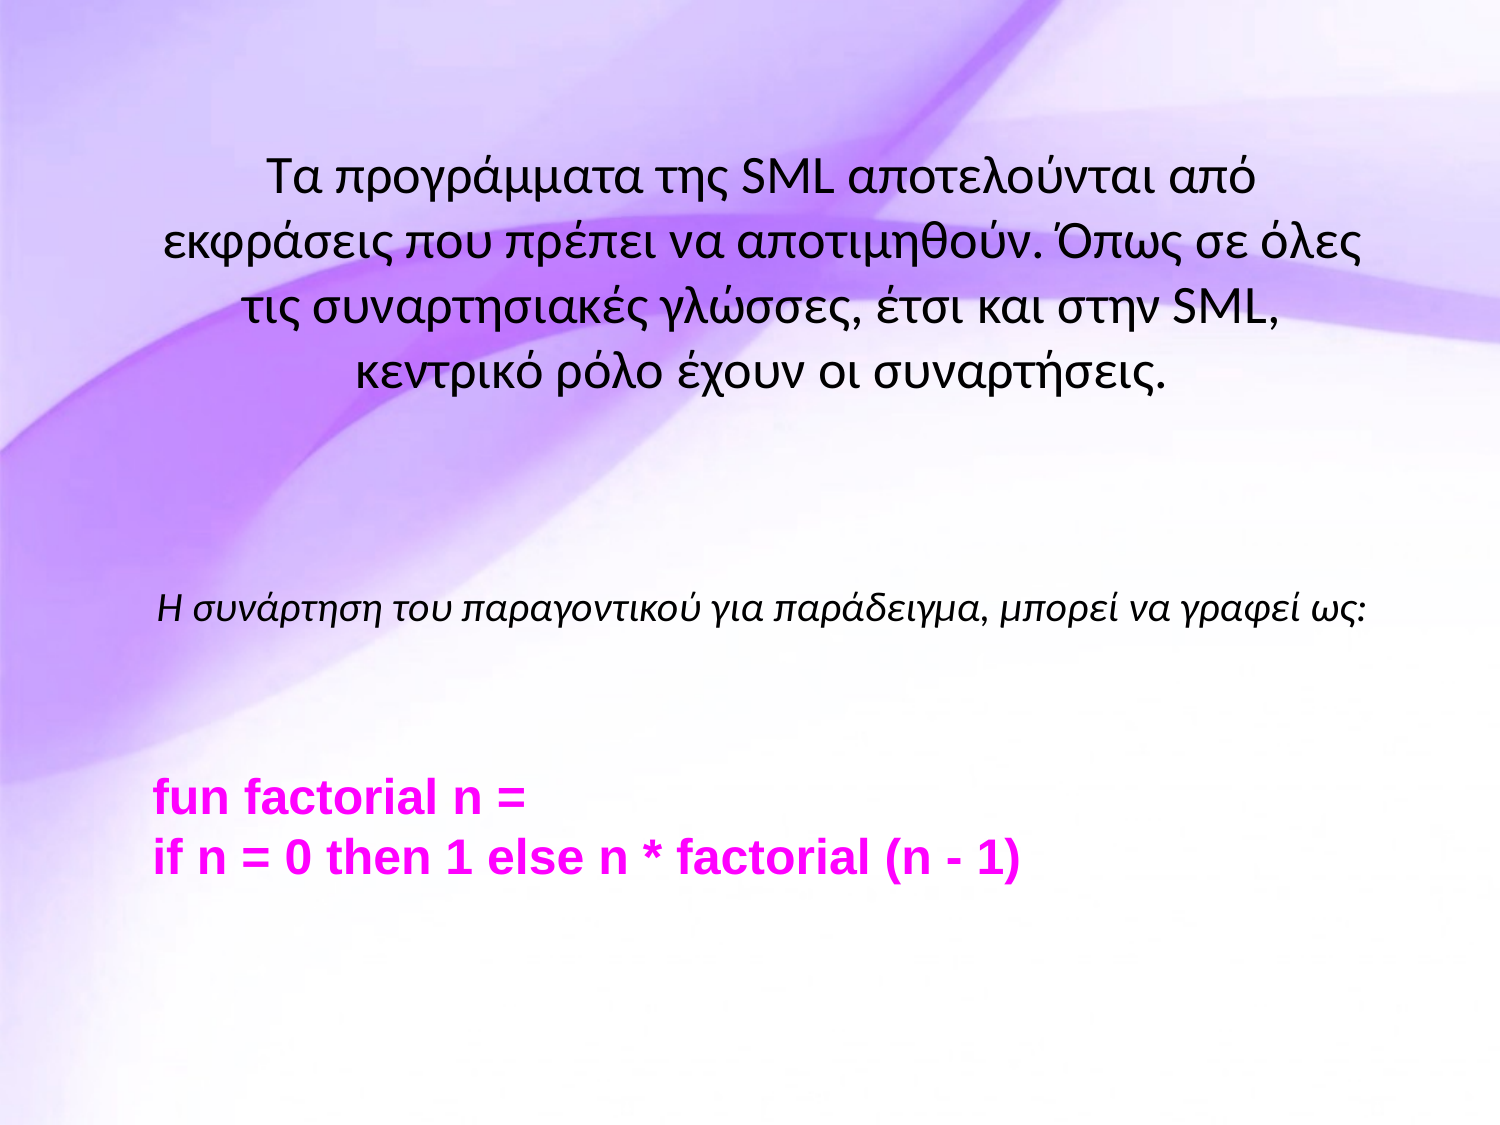

Τα προγράμματα της SML αποτελούνται από εκφράσεις που πρέπει να αποτιμηθούν. Όπως σε όλες τις συναρτησιακές γλώσσες, έτσι και στην SML, κεντρικό ρόλο έχουν οι συναρτήσεις.
Η συνάρτηση του παραγοντικού για παράδειγμα, μπορεί να γραφεί ως:
fun factorial n =
if n = 0 then 1 else n * factorial (n - 1)